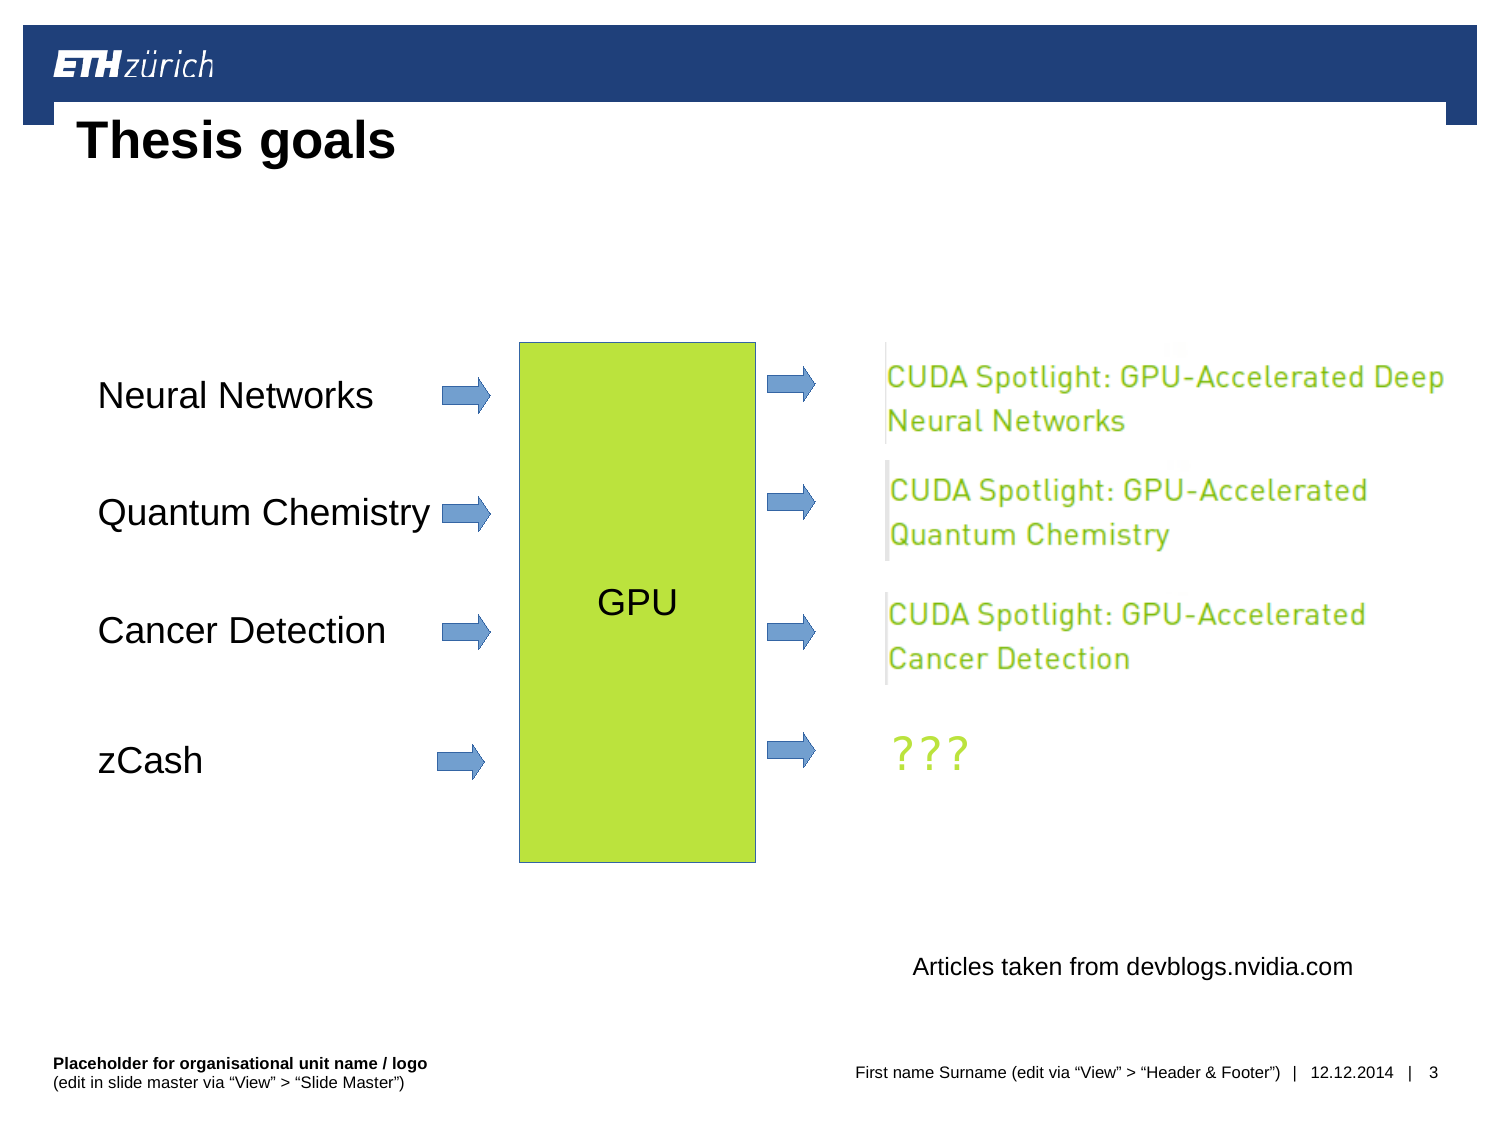

# Thesis goals
GPU
Neural Networks
Quantum Chemistry
Cancer Detection
???
zCash
Articles taken from devblogs.nvidia.com
First name Surname (edit via “View” > “Header & Footer”)
12.12.2014
3